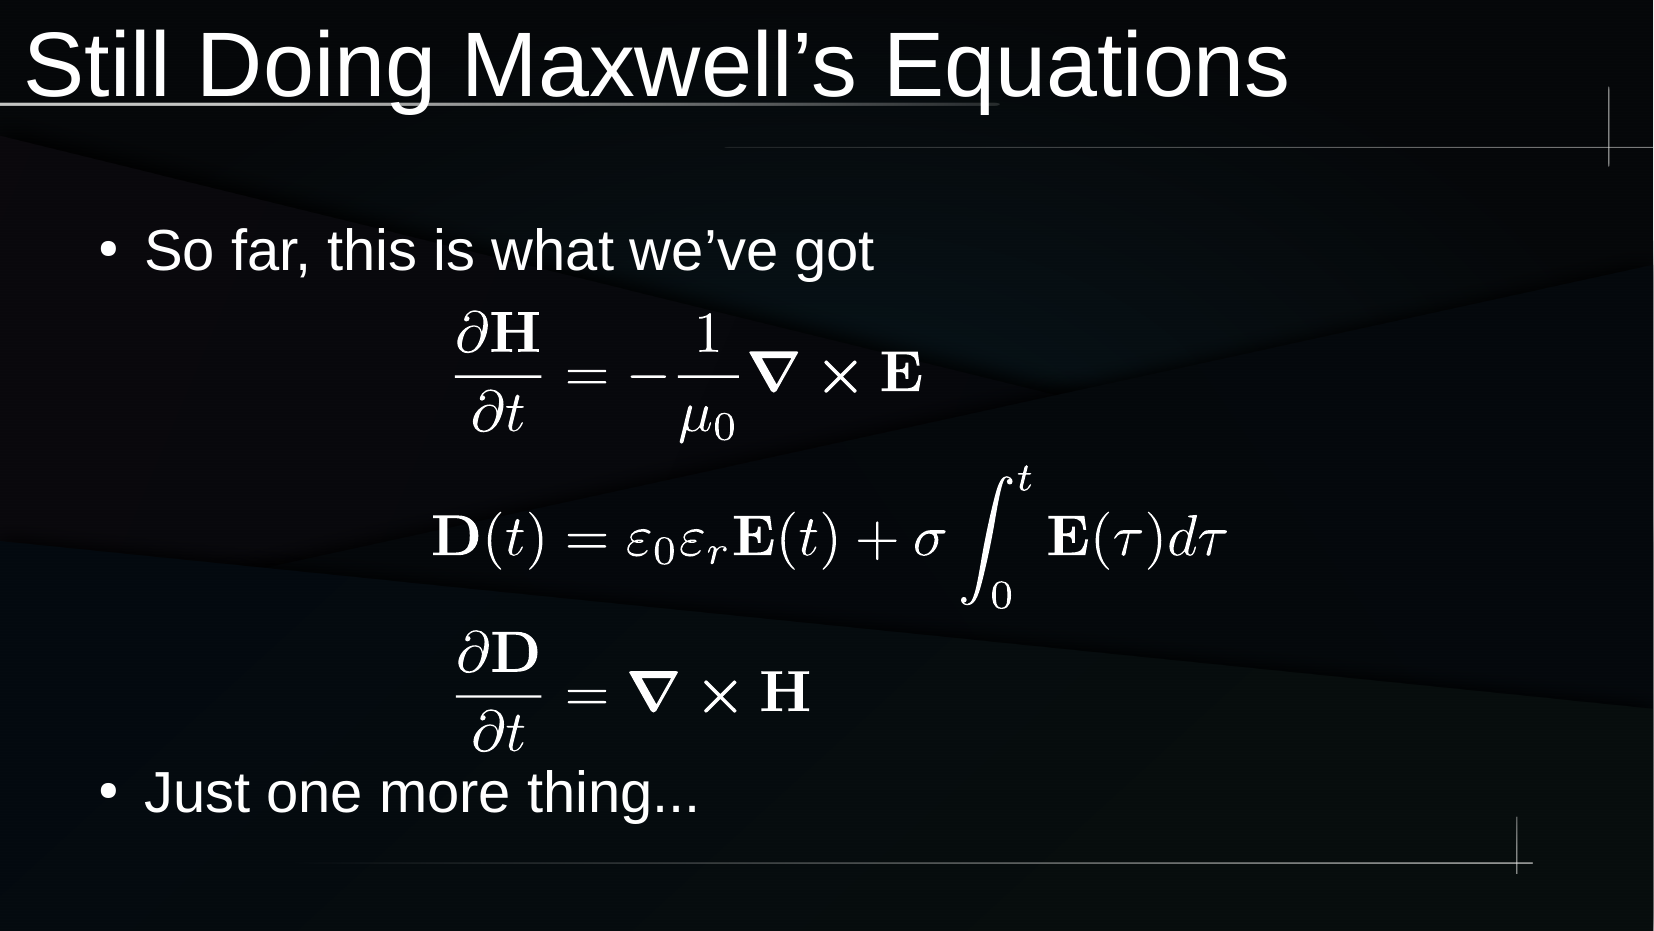

# Still Doing Maxwell’s Equations
So far, this is what we’ve got
Just one more thing...